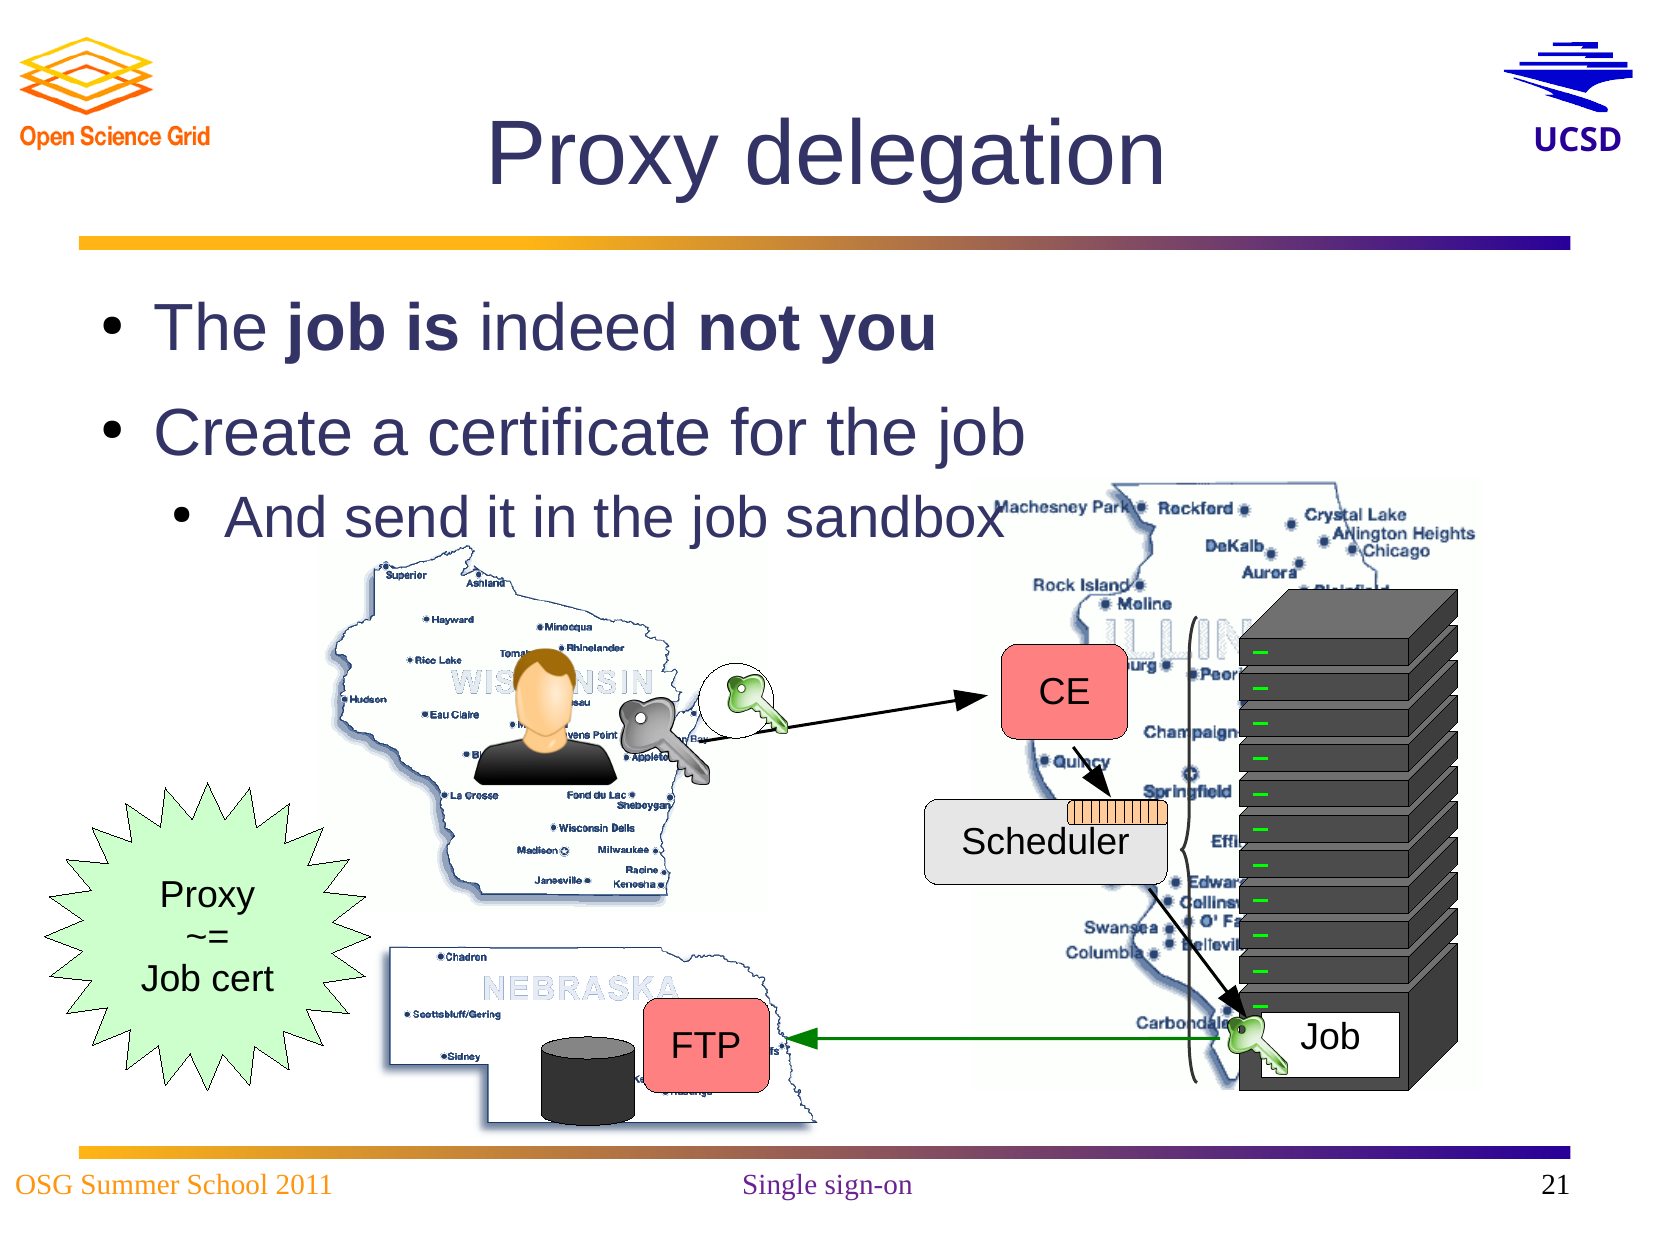

# Proxy delegation
The job is indeed not you
Create a certificate for the job
And send it in the job sandbox
CE
Proxy
~=
Job cert
Scheduler
FTP
Job
OSG Summer School 2011
Single sign-on
21